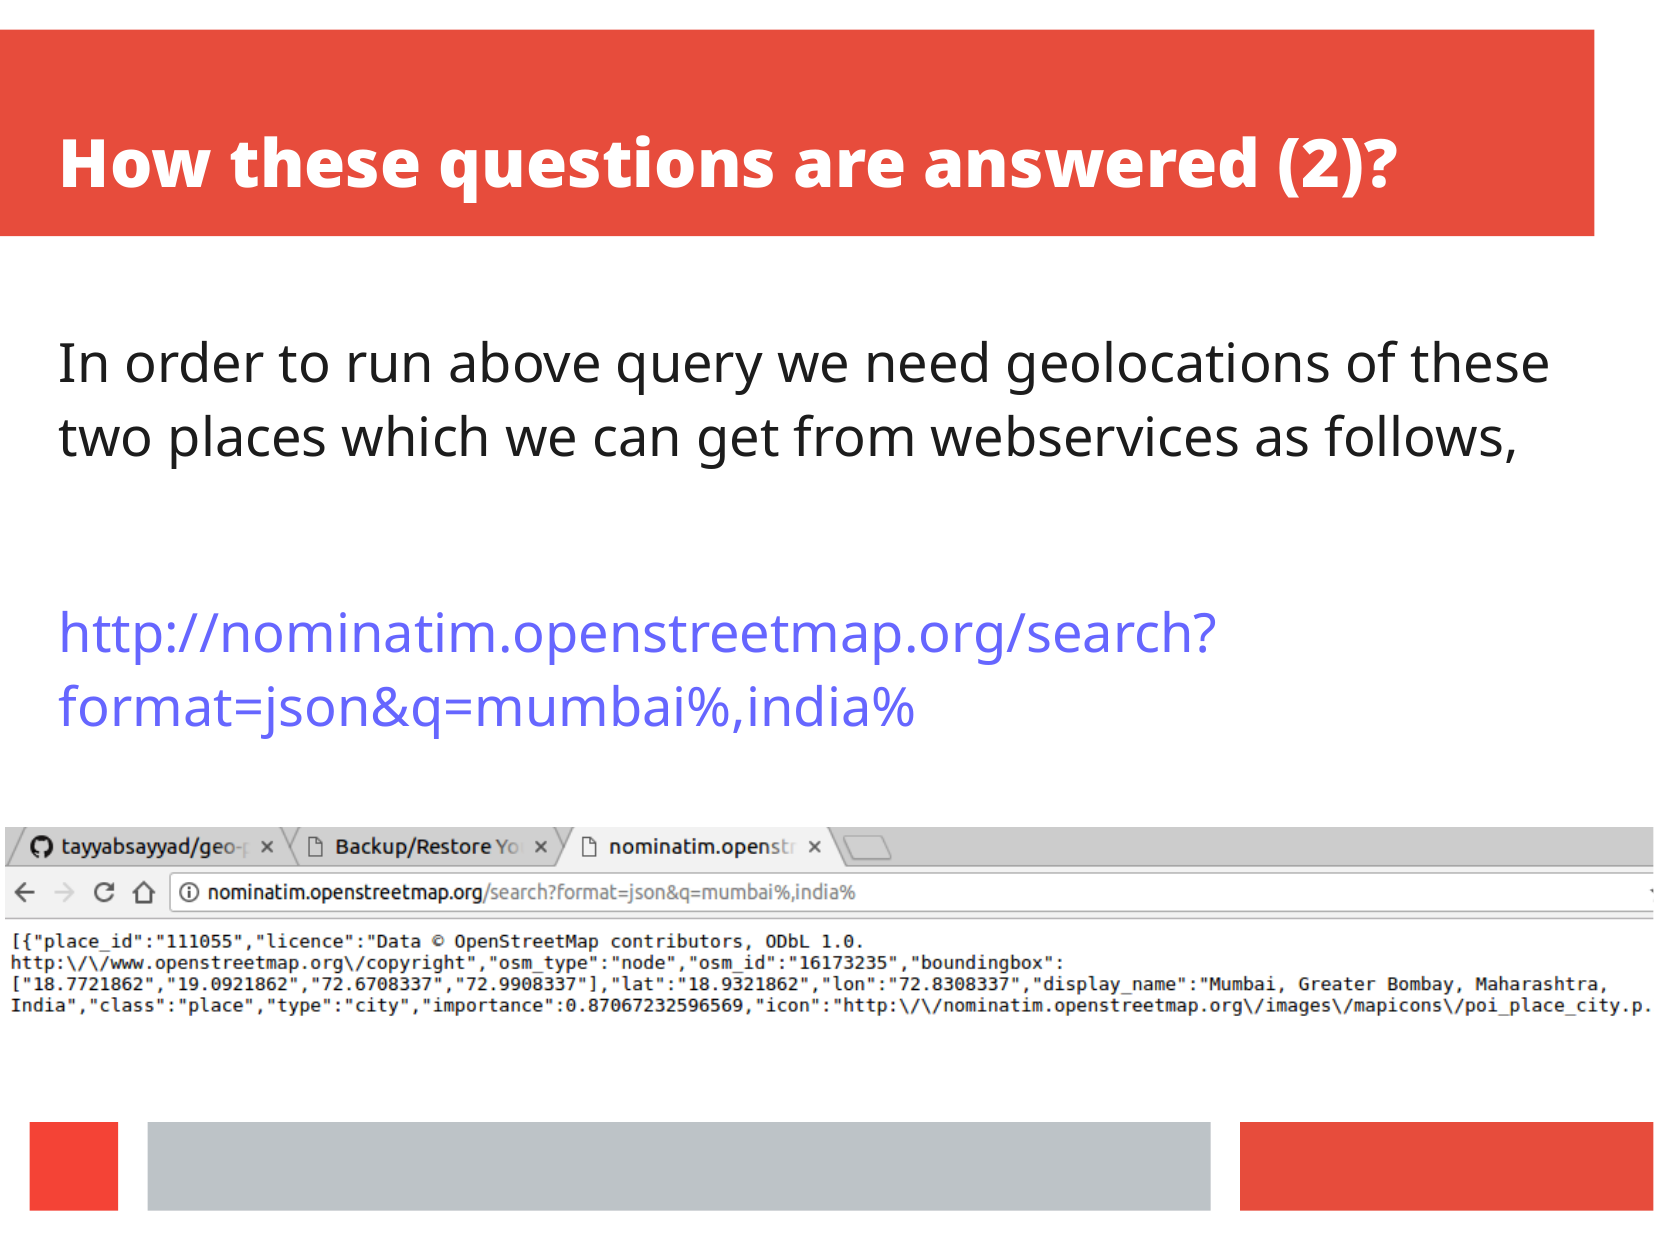

# How these questions are answered (2)?
In order to run above query we need geolocations of these two places which we can get from webservices as follows,
http://nominatim.openstreetmap.org/search?format=json&q=mumbai%,india%